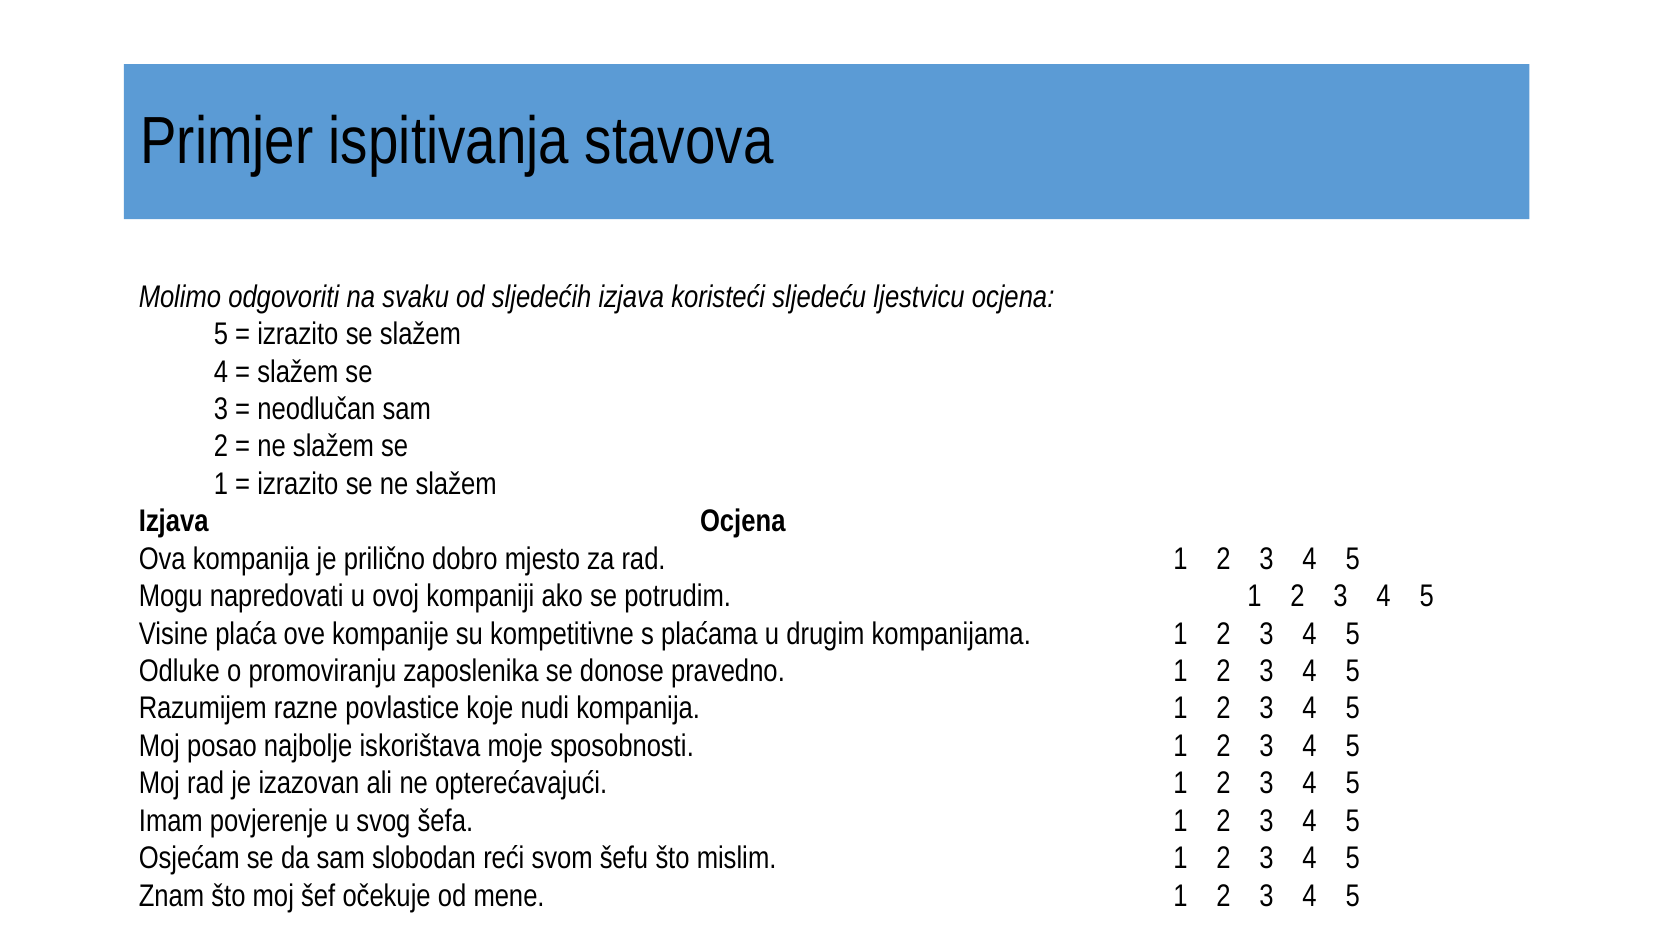

# Primjer ispitivanja stavova
Molimo odgovoriti na svaku od sljedećih izjava koristeći sljedeću ljestvicu ocjena:
	5 = izrazito se slažem
	4 = slažem se
	3 = neodlučan sam
	2 = ne slažem se
	1 = izrazito se ne slažem
Izjava							 Ocjena
Ova kompanija je prilično dobro mjesto za rad.							1 2 3 4 5
Mogu napredovati u ovoj kompaniji ako se potrudim.							1 2 3 4 5
Visine plaća ove kompanije su kompetitivne s plaćama u drugim kompanijama. 		1 2 3 4 5
Odluke o promoviranju zaposlenika se donose pravedno. 						1 2 3 4 5
Razumijem razne povlastice koje nudi kompanija. 							1 2 3 4 5
Moj posao najbolje iskorištava moje sposobnosti. 							1 2 3 4 5
Moj rad je izazovan ali ne opterećavajući. 								1 2 3 4 5
Imam povjerenje u svog šefa. 										1 2 3 4 5
Osjećam se da sam slobodan reći svom šefu što mislim. 						1 2 3 4 5
Znam što moj šef očekuje od mene. 									1 2 3 4 5